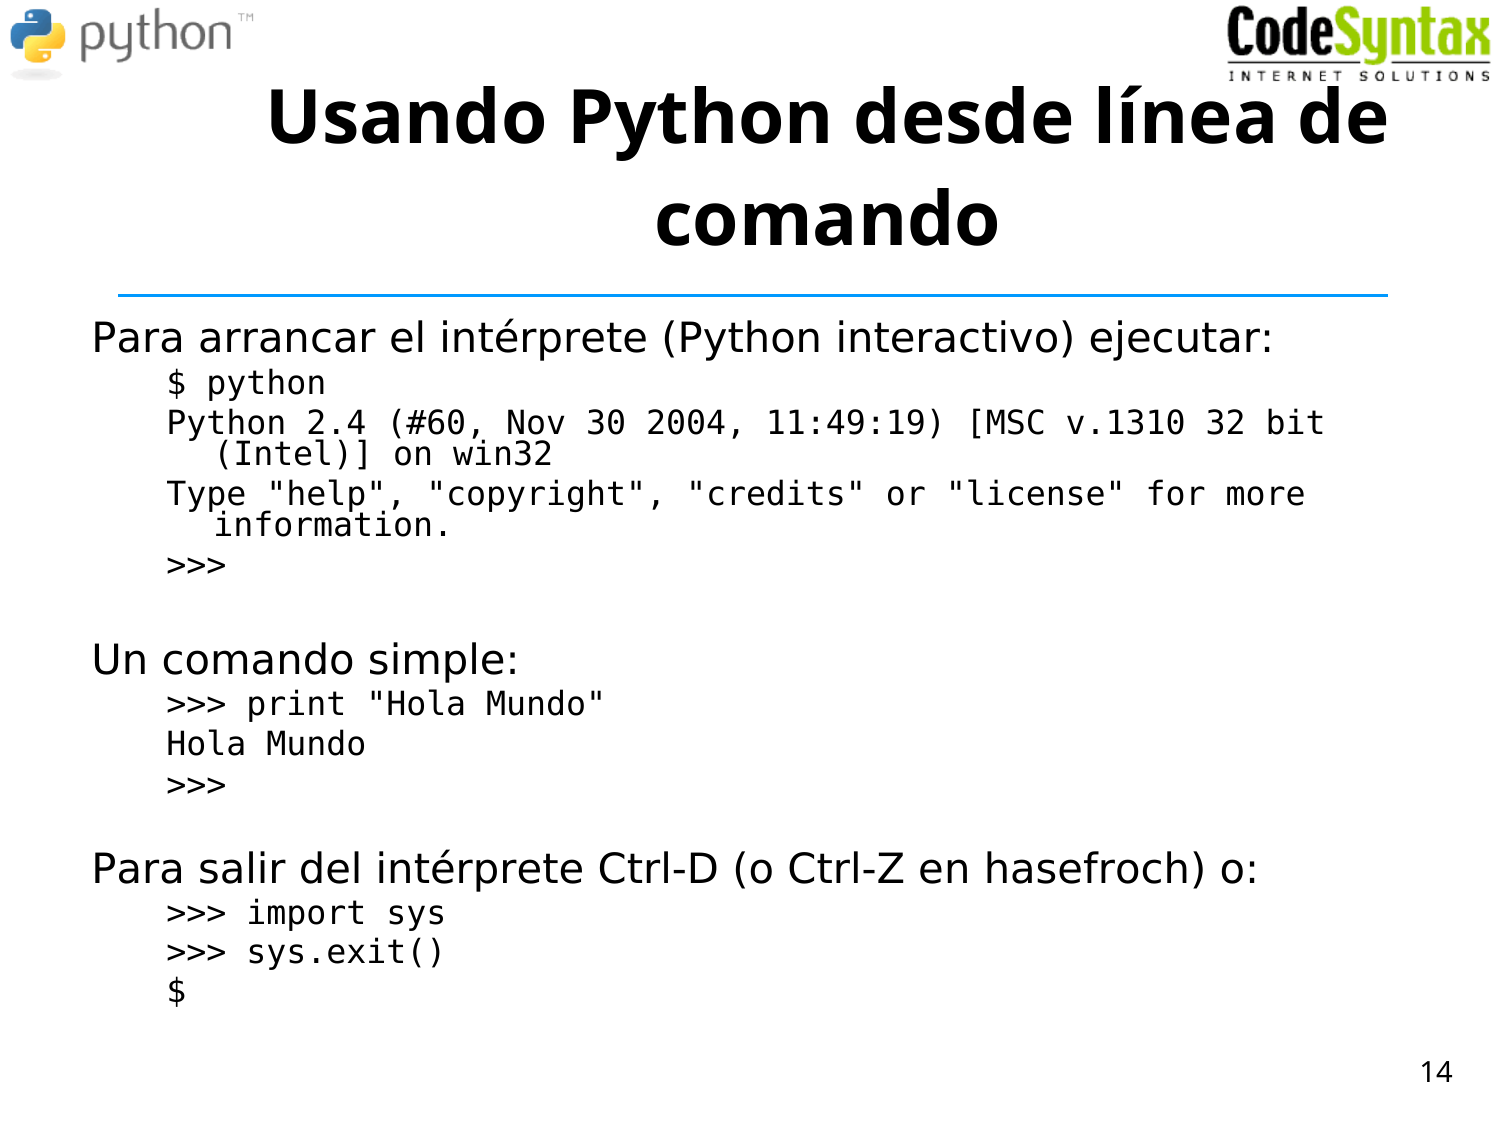

# Usando Python desde línea de comando
Para arrancar el intérprete (Python interactivo) ejecutar:
$ python
Python 2.4 (#60, Nov 30 2004, 11:49:19) [MSC v.1310 32 bit (Intel)] on win32
Type "help", "copyright", "credits" or "license" for more information.
>>>
Un comando simple:
>>> print "Hola Mundo"
Hola Mundo
>>>
Para salir del intérprete Ctrl-D (o Ctrl-Z en hasefroch) o:
>>> import sys
>>> sys.exit()
$
14